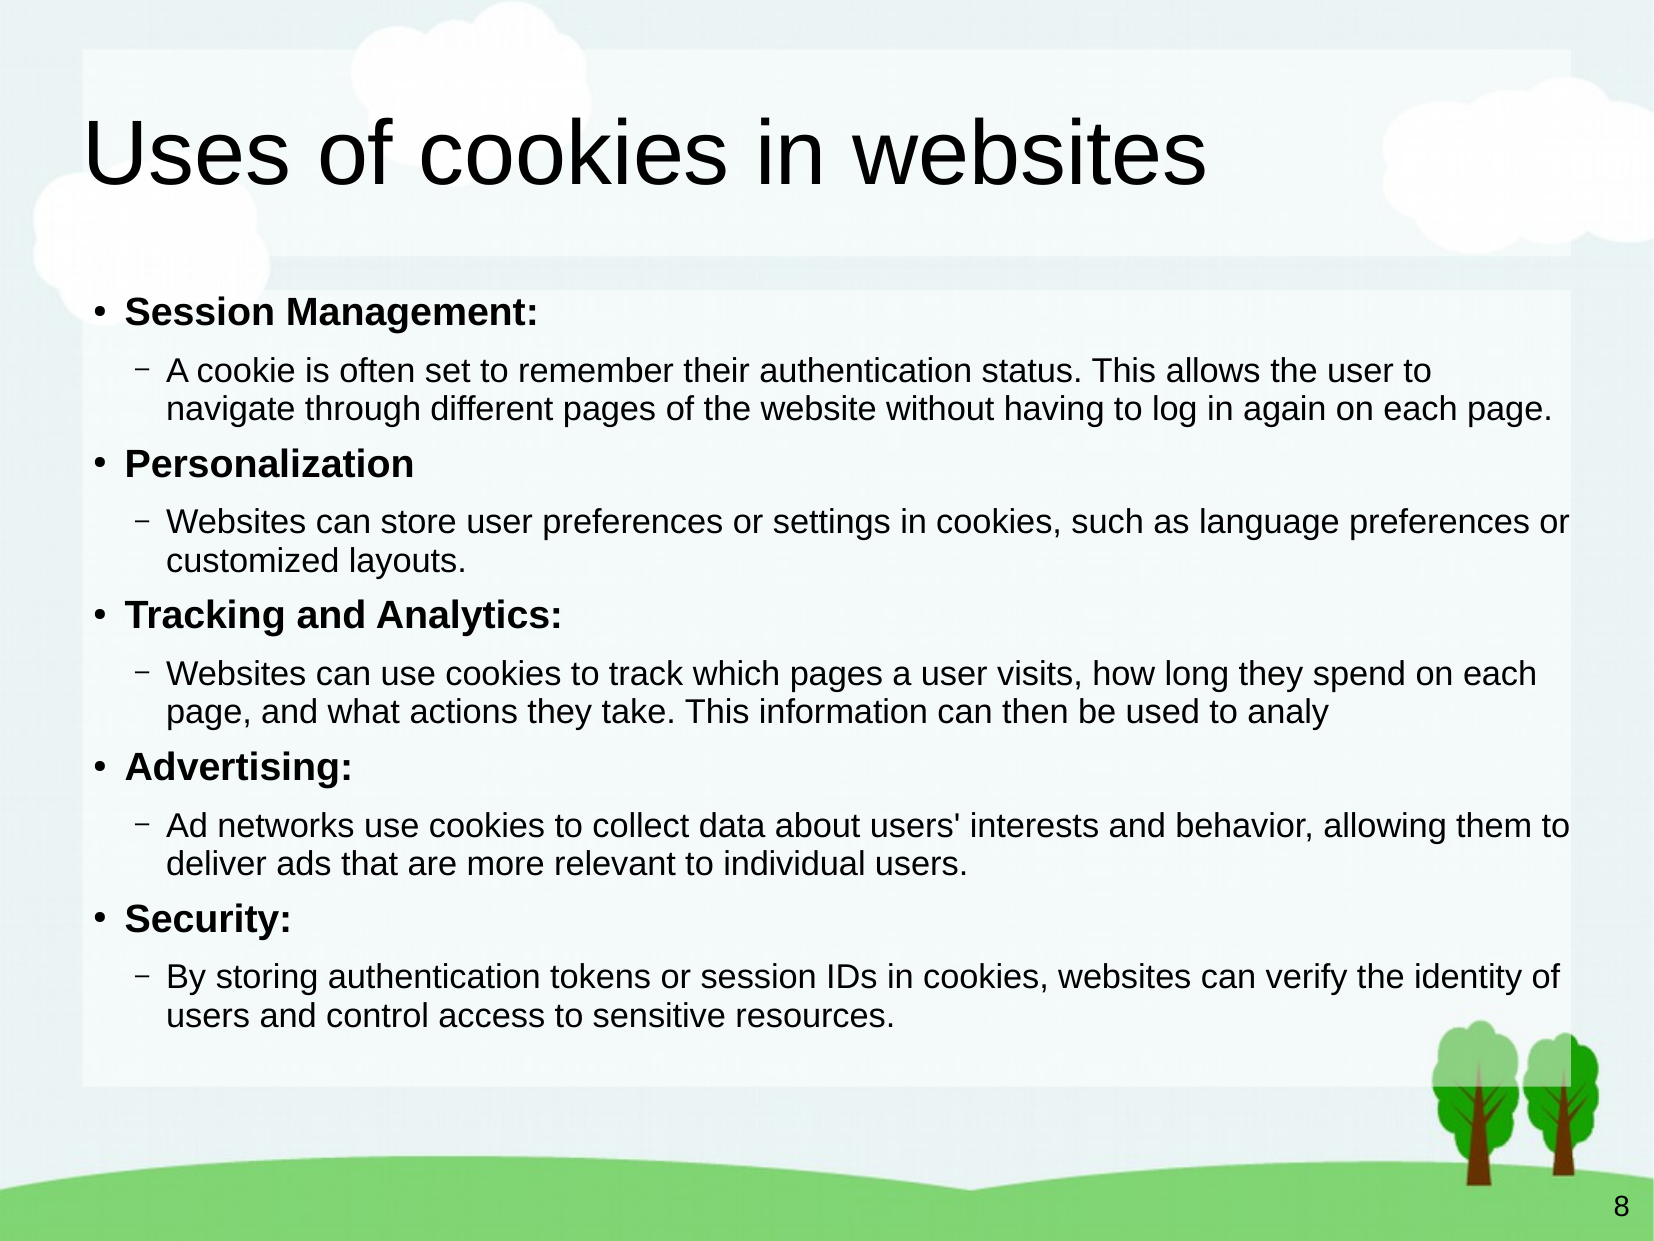

Uses of cookies in websites
# Session Management:
A cookie is often set to remember their authentication status. This allows the user to navigate through different pages of the website without having to log in again on each page.
Personalization
Websites can store user preferences or settings in cookies, such as language preferences or customized layouts.
Tracking and Analytics:
Websites can use cookies to track which pages a user visits, how long they spend on each page, and what actions they take. This information can then be used to analy
Advertising:
Ad networks use cookies to collect data about users' interests and behavior, allowing them to deliver ads that are more relevant to individual users.
Security:
By storing authentication tokens or session IDs in cookies, websites can verify the identity of users and control access to sensitive resources.
8